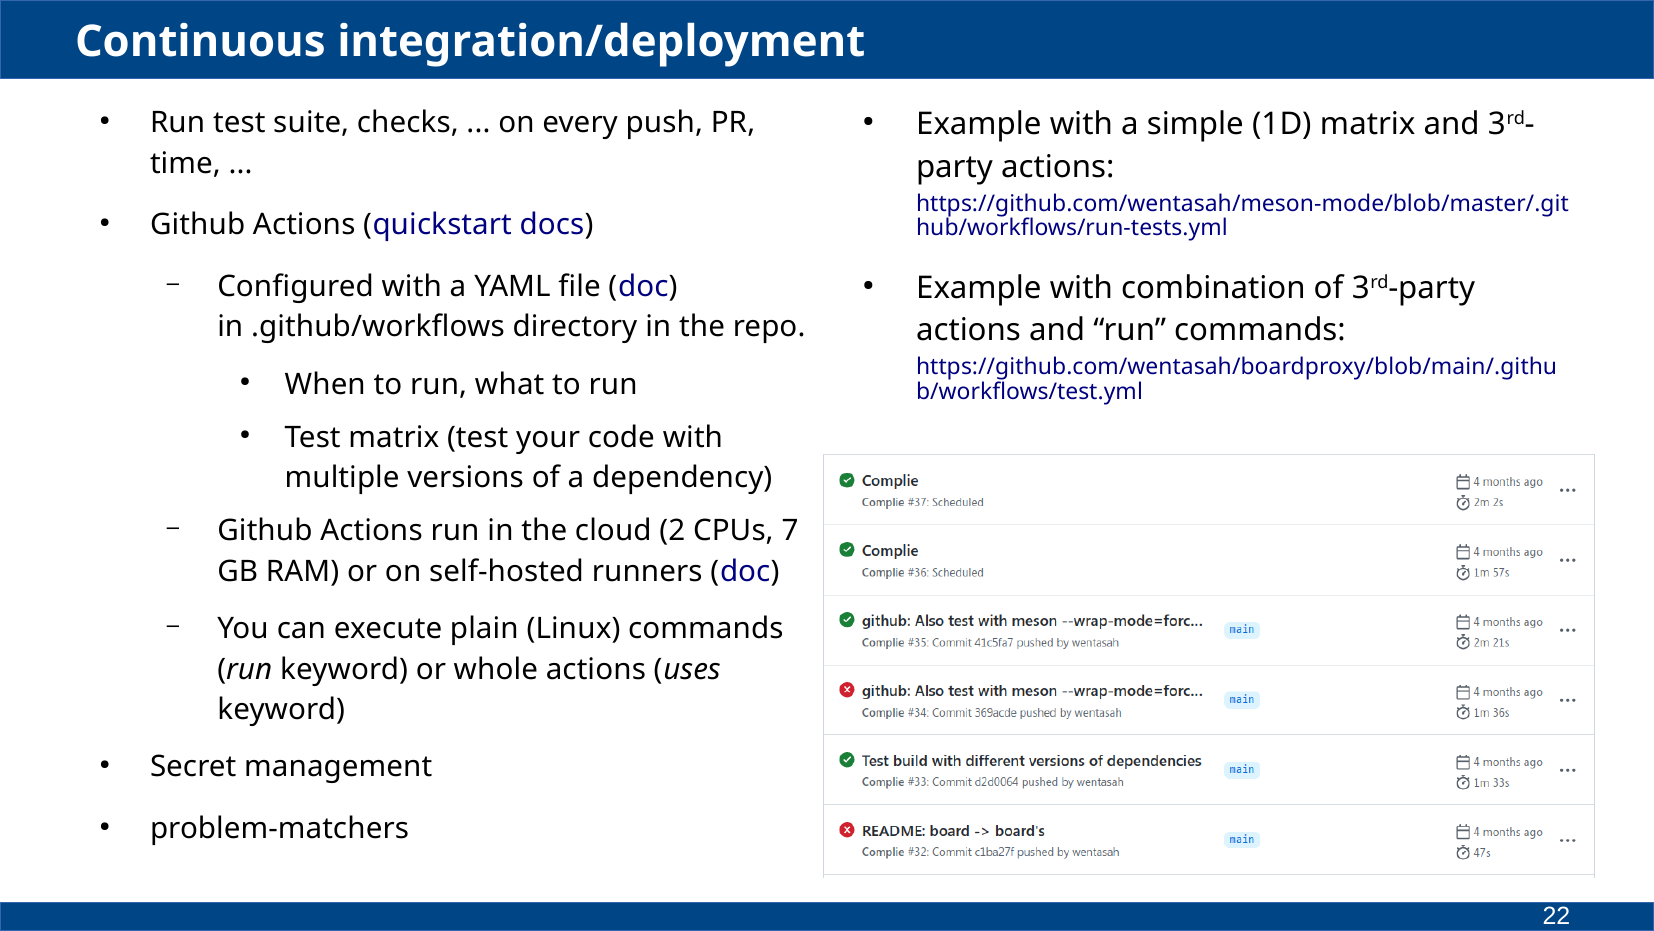

# Continuous integration/deployment
Run test suite, checks, ... on every push, PR, time, ...
Github Actions (quickstart docs)
Configured with a YAML file (doc) in .github/workflows directory in the repo.
When to run, what to run
Test matrix (test your code with multiple versions of a dependency)
Github Actions run in the cloud (2 CPUs, 7 GB RAM) or on self-hosted runners (doc)
You can execute plain (Linux) commands (run keyword) or whole actions (uses keyword)
Secret management
problem-matchers
Example with a simple (1D) matrix and 3rd-party actions:
https://github.com/wentasah/meson-mode/blob/master/.github/workflows/run-tests.yml
Example with combination of 3rd-party actions and “run” commands:
https://github.com/wentasah/boardproxy/blob/main/.github/workflows/test.yml
22